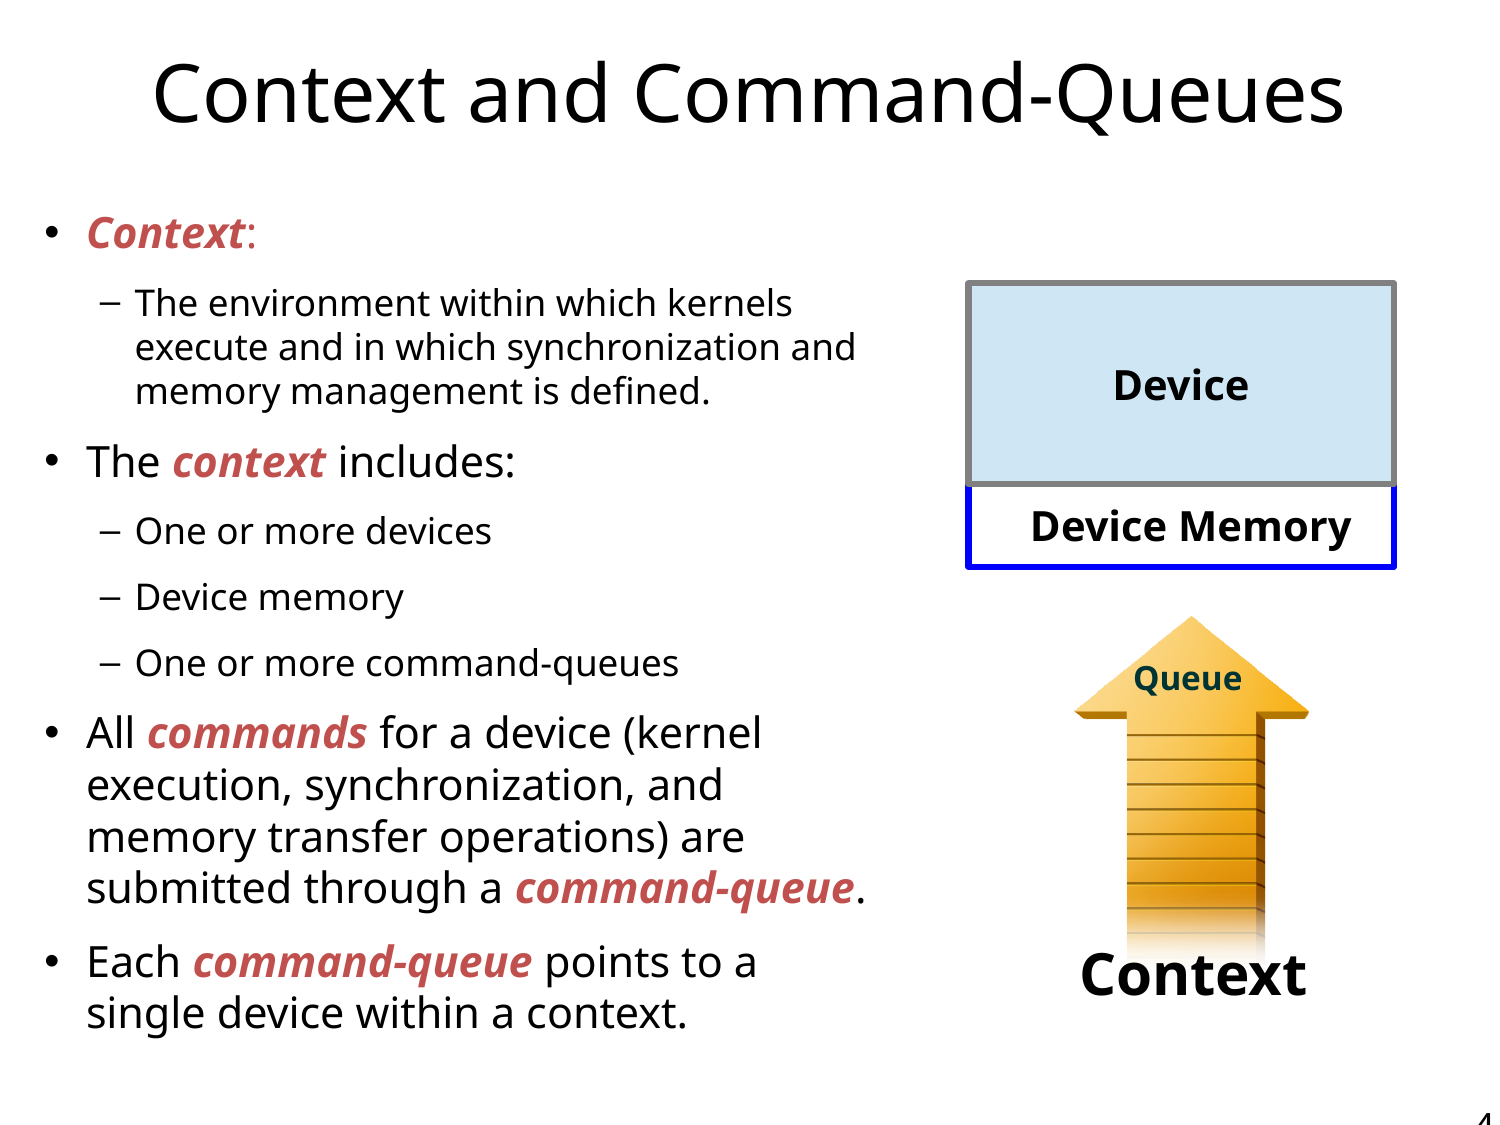

# Context and Command-Queues
Context:
The environment within which kernels execute and in which synchronization and memory management is defined.
The context includes:
One or more devices
Device memory
One or more command-queues
All commands for a device (kernel execution, synchronization, and memory transfer operations) are submitted through a command-queue.
Each command-queue points to a single device within a context.
Device
Device Memory
Queue
Context
47